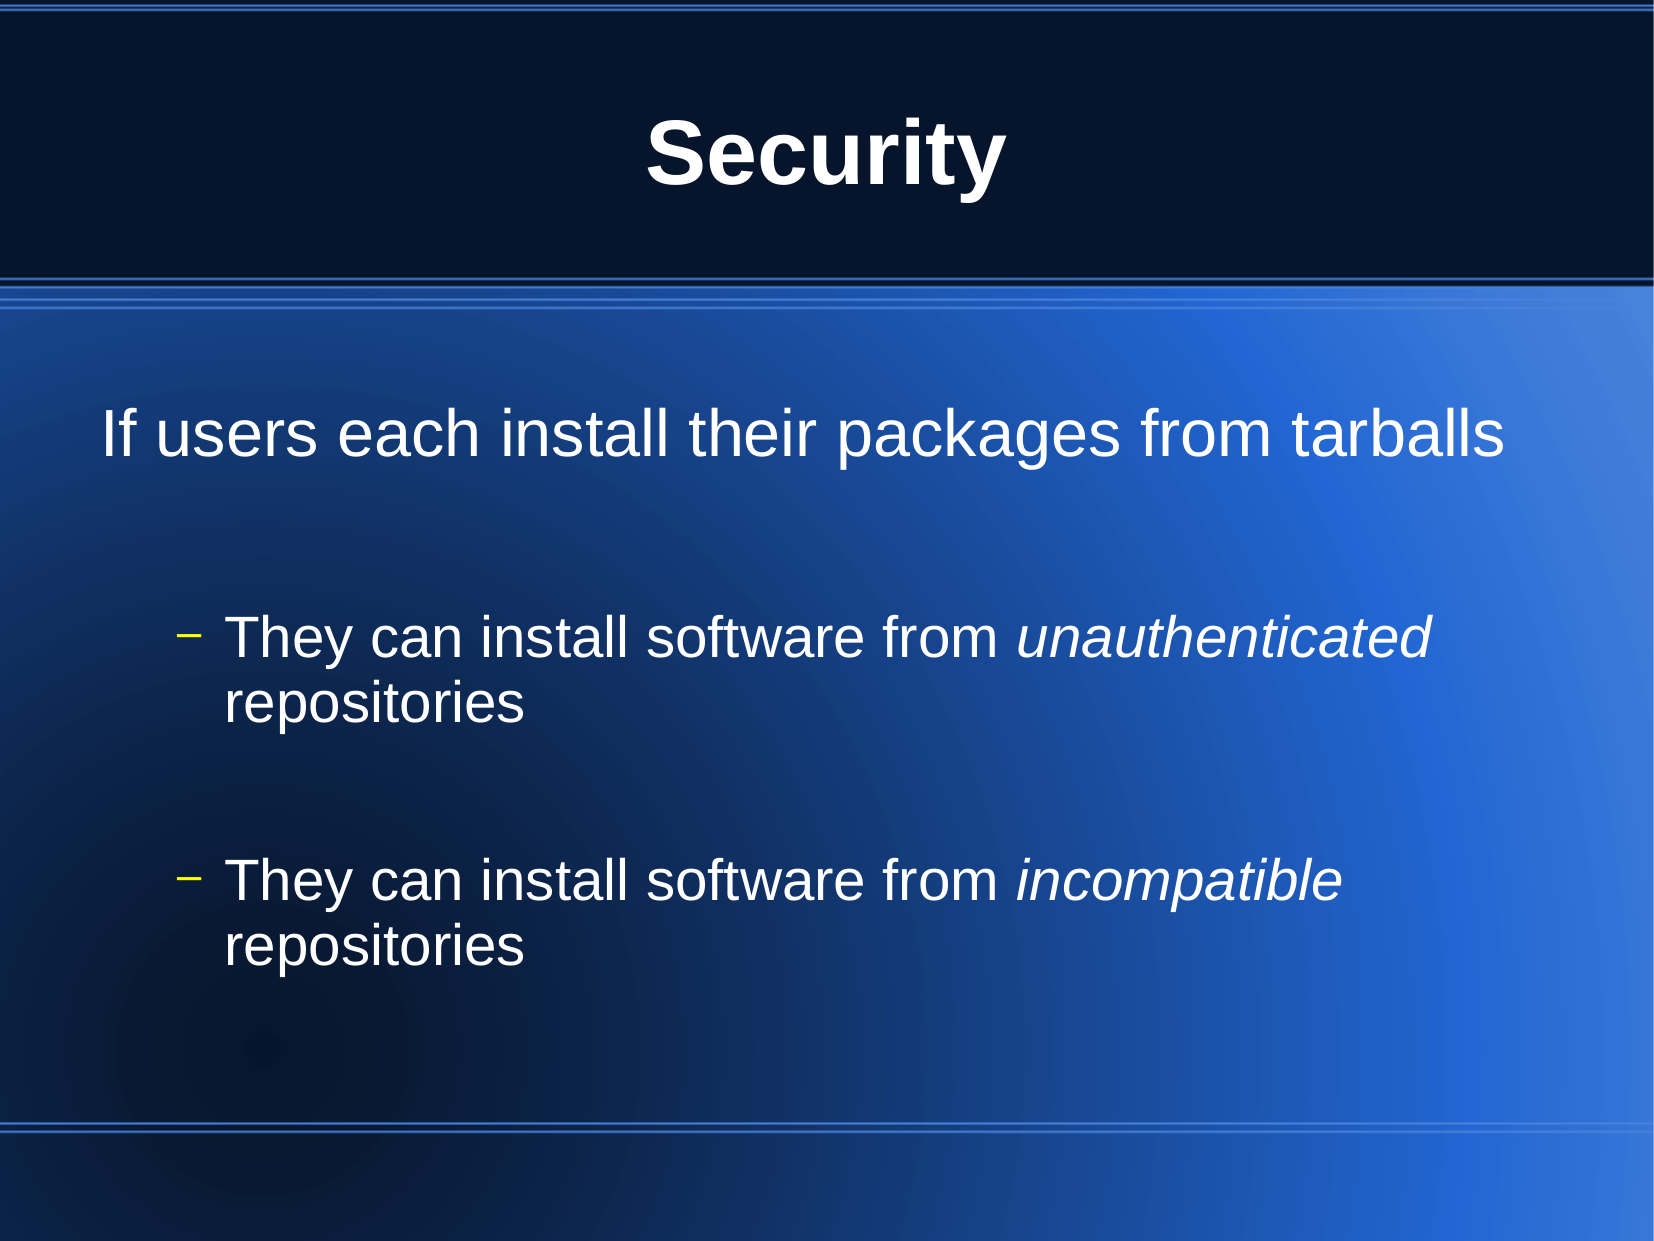

# Security
If users each install their packages from tarballs
They can install software from unauthenticated repositories
They can install software from incompatible repositories